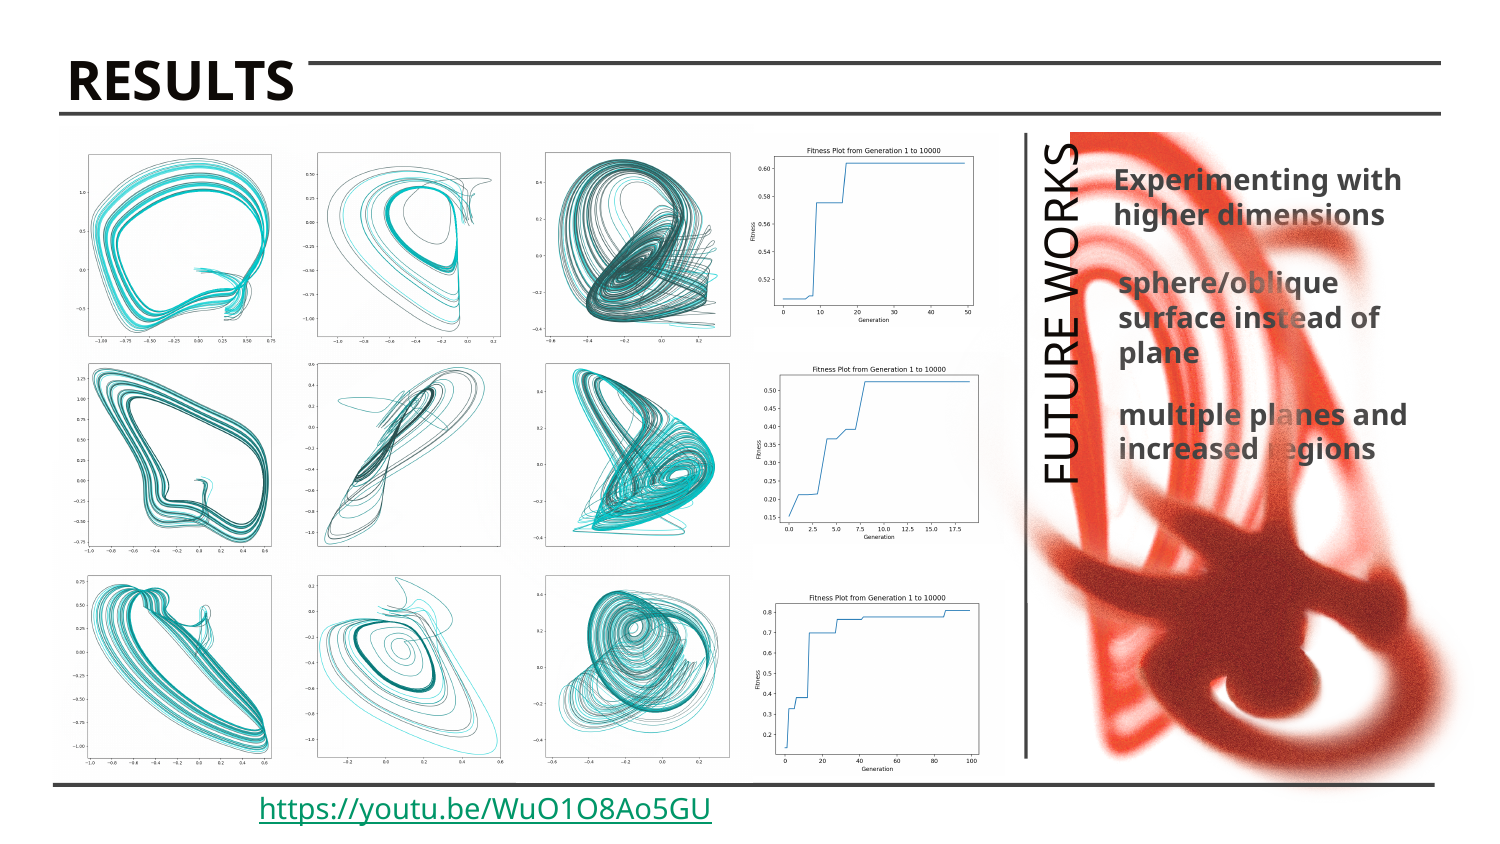

# RESULTS evolutionary algorithm
Experimenting with higher dimensions
FUTURE WORKS
sphere/oblique surface instead of plane
multiple planes and increased regions
https://youtu.be/WuO1O8Ao5GU